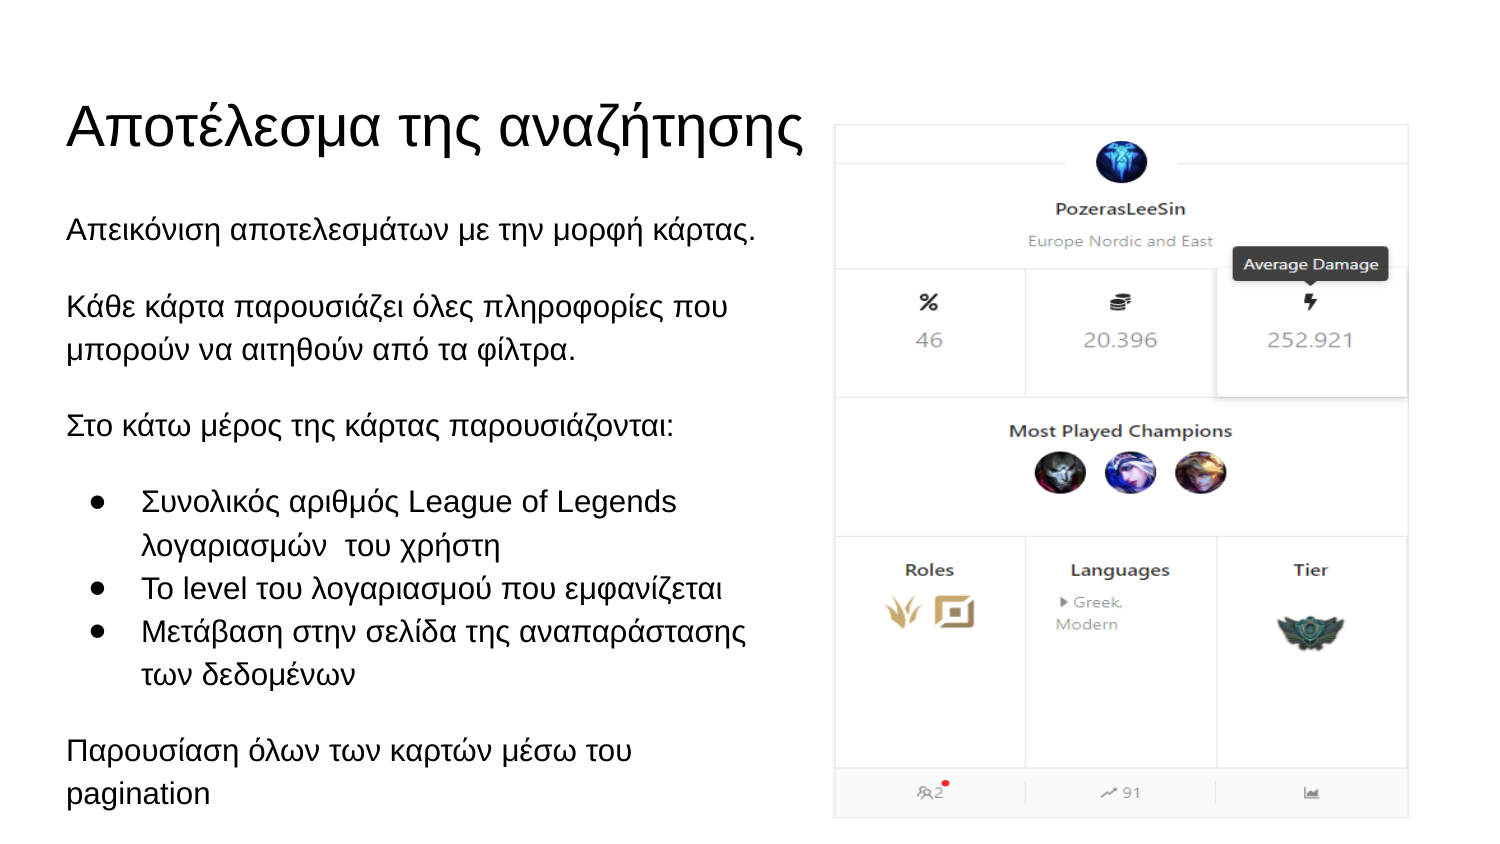

# Αποτέλεσμα της αναζήτησης
Απεικόνιση αποτελεσμάτων με την μορφή κάρτας.
Κάθε κάρτα παρουσιάζει όλες πληροφορίες που μπορούν να αιτηθούν από τα φίλτρα.
Στο κάτω μέρος της κάρτας παρουσιάζονται:
Συνολικός αριθμός League of Legends λογαριασμών του χρήστη
Το level του λογαριασμού που εμφανίζεται
Μετάβαση στην σελίδα της αναπαράστασης των δεδομένων
Παρουσίαση όλων των καρτών μέσω του pagination